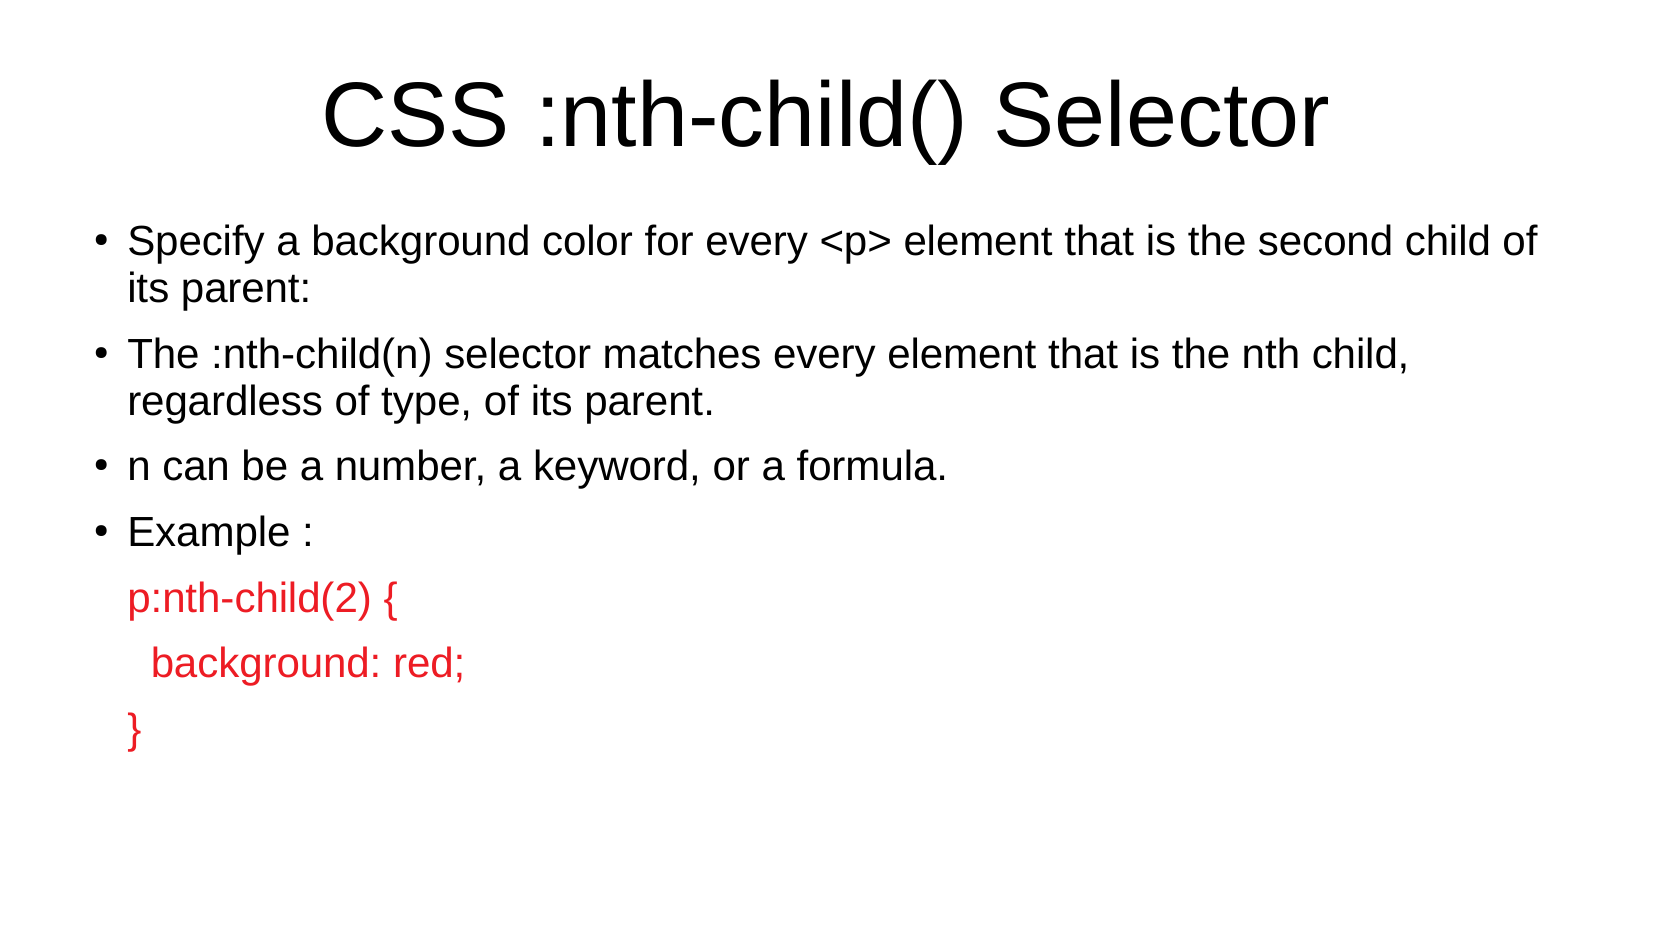

# CSS :nth-child() Selector
Specify a background color for every <p> element that is the second child of its parent:
The :nth-child(n) selector matches every element that is the nth child, regardless of type, of its parent.
n can be a number, a keyword, or a formula.
Example :
p:nth-child(2) {
 background: red;
}